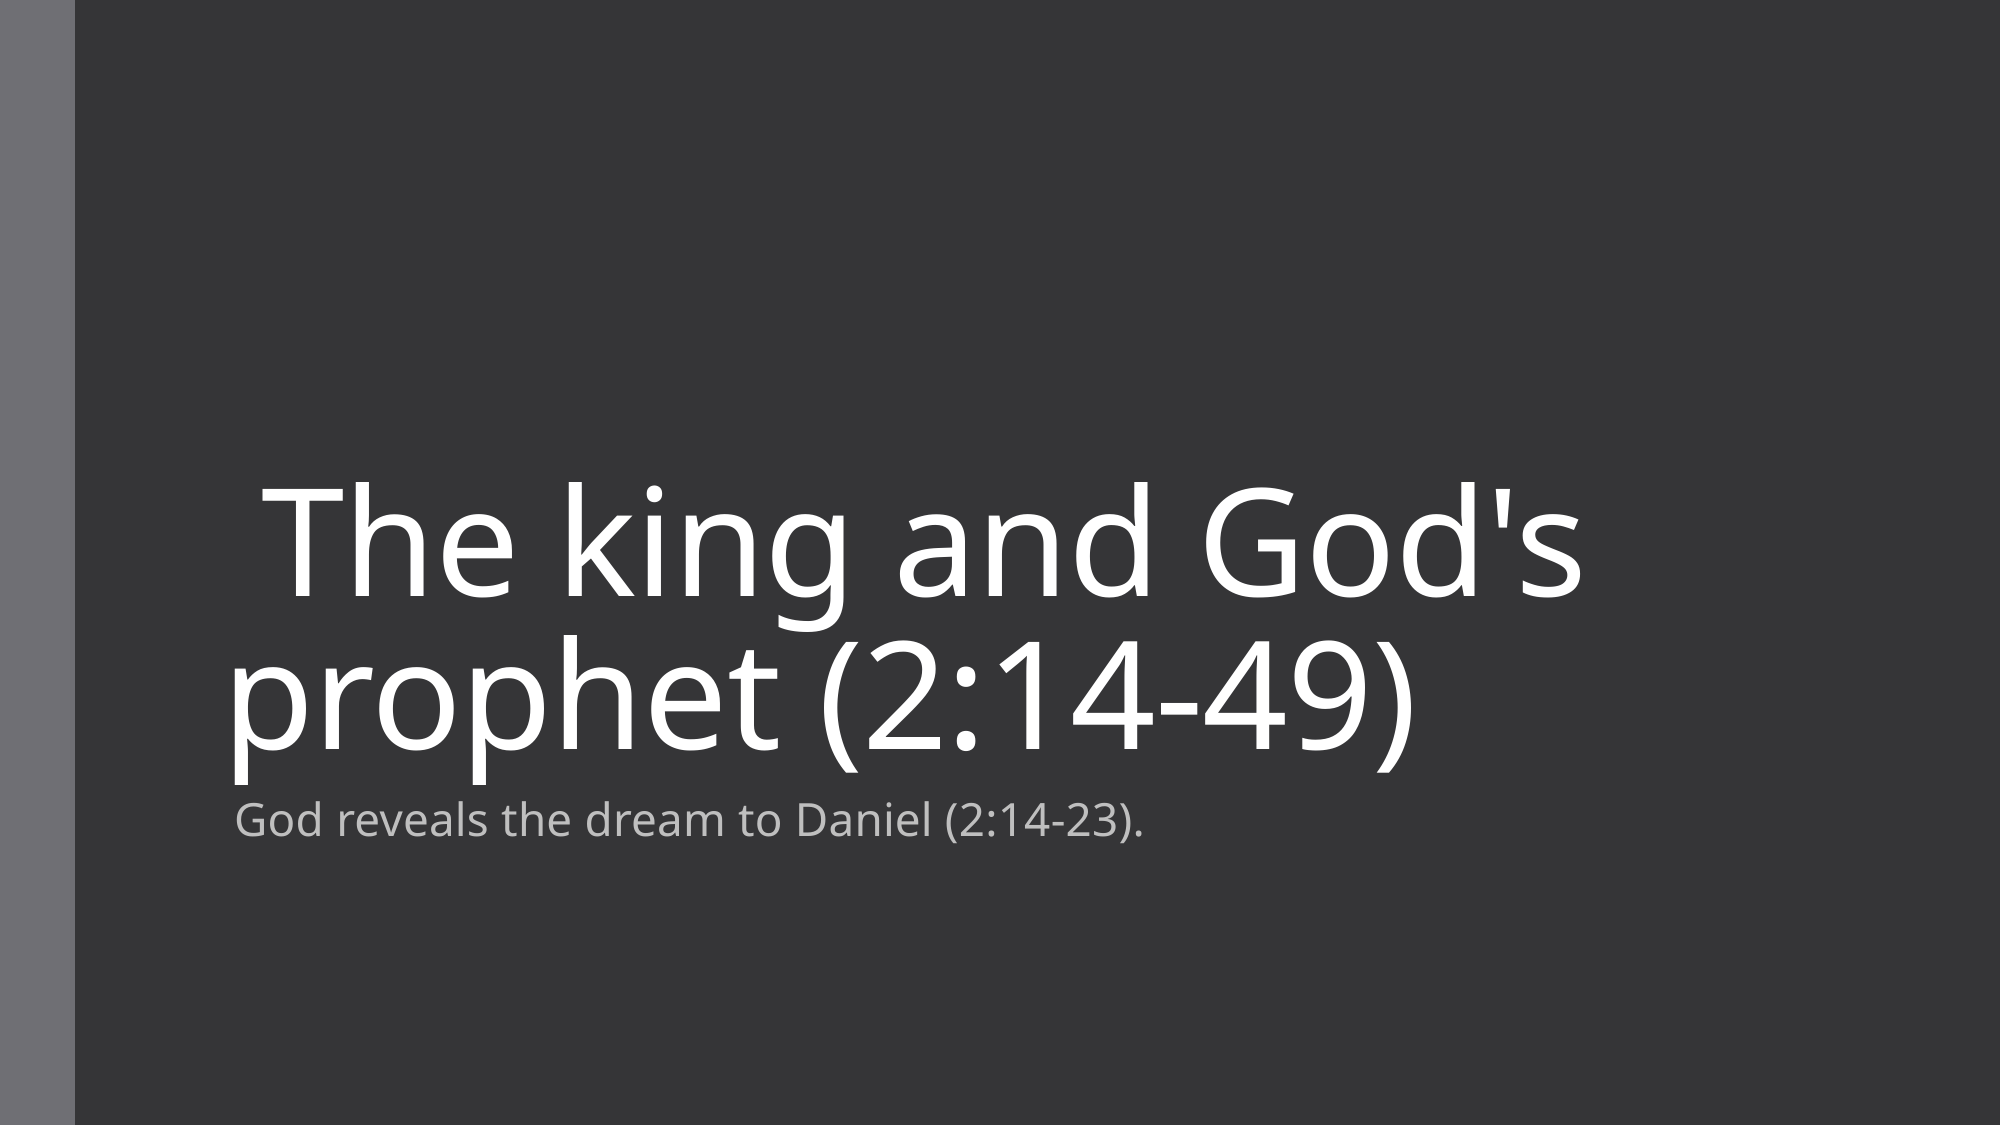

# The king and God's prophet (2:14-49)
 God reveals the dream to Daniel (2:14-23).